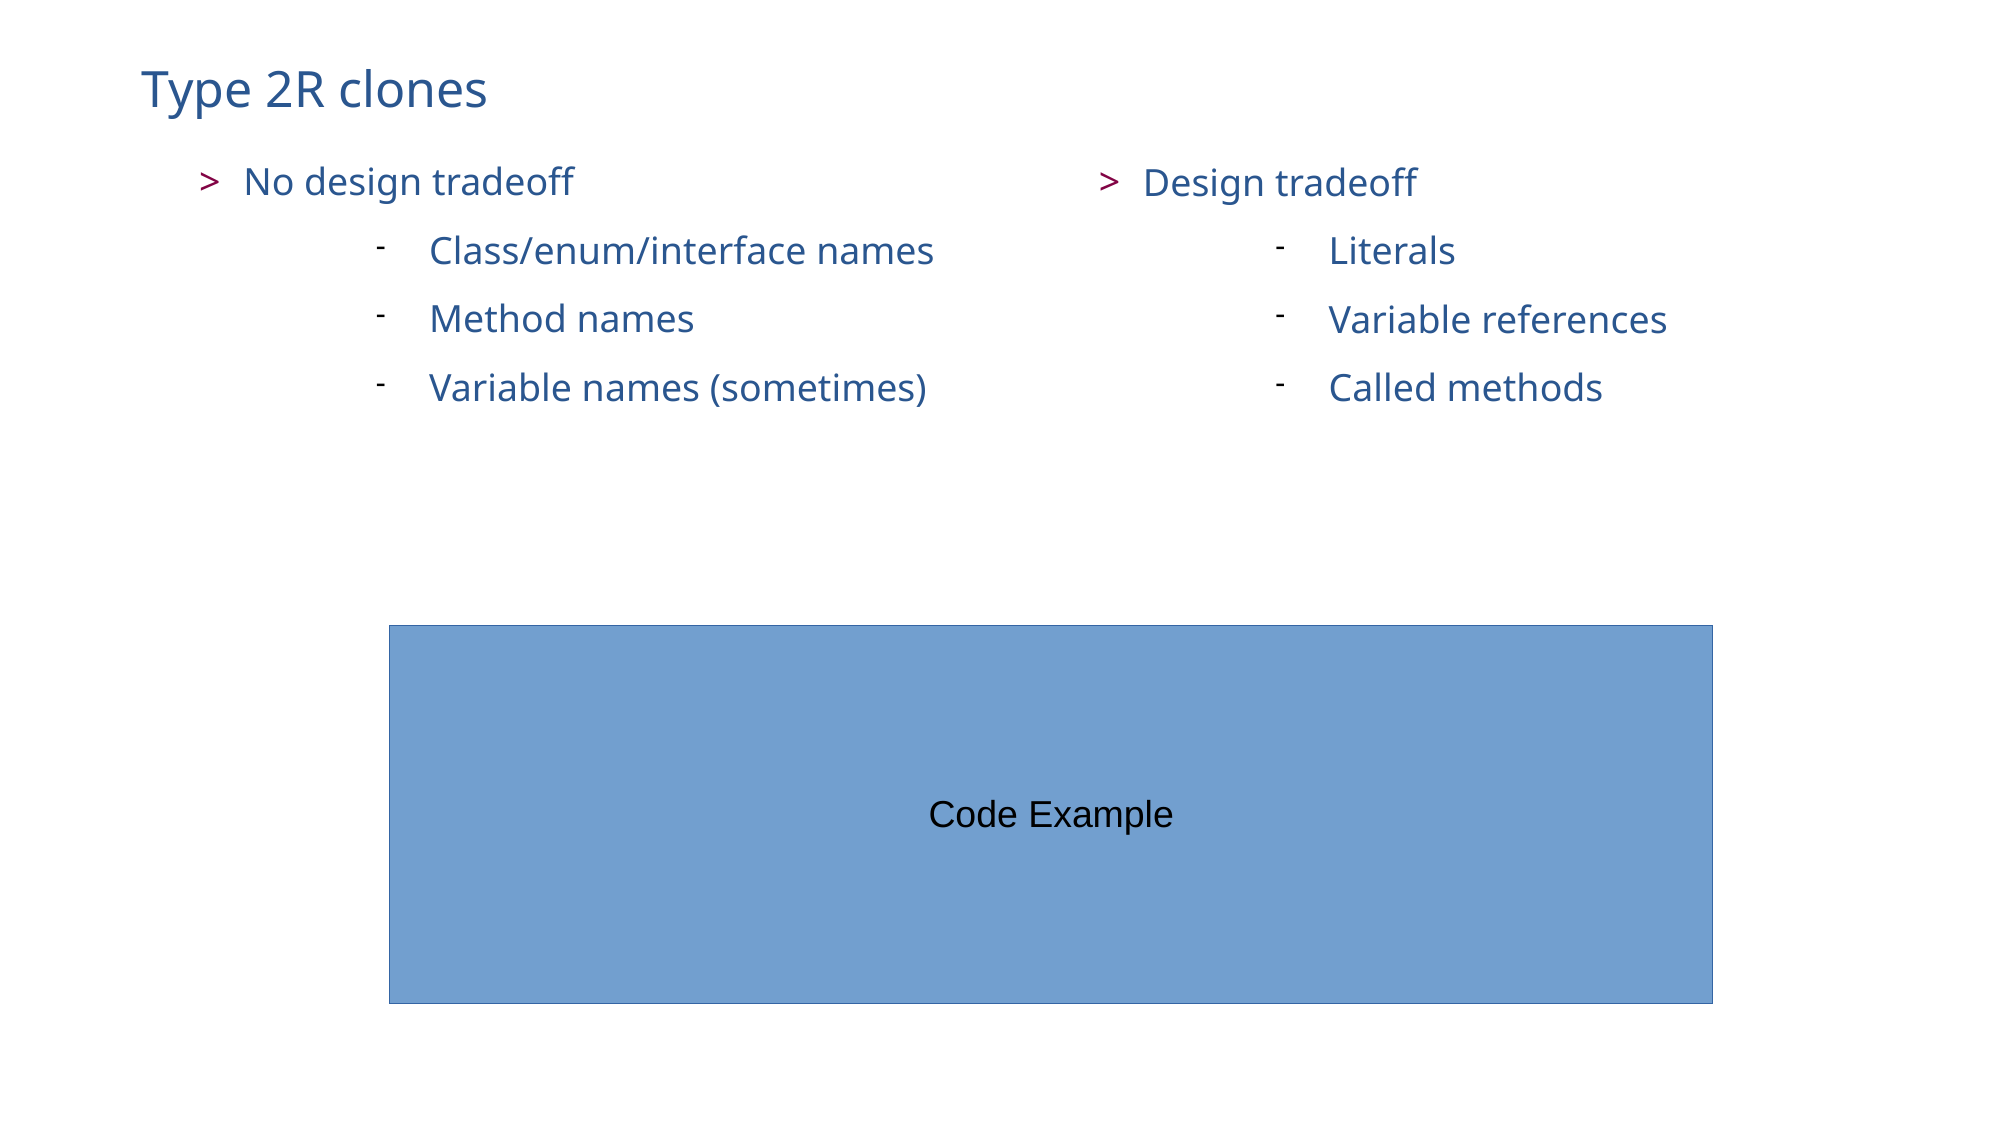

Type 2R clones
No design tradeoff
Class/enum/interface names
Method names
Variable names (sometimes)
Design tradeoff
Literals
Variable references
Called methods
Code Example